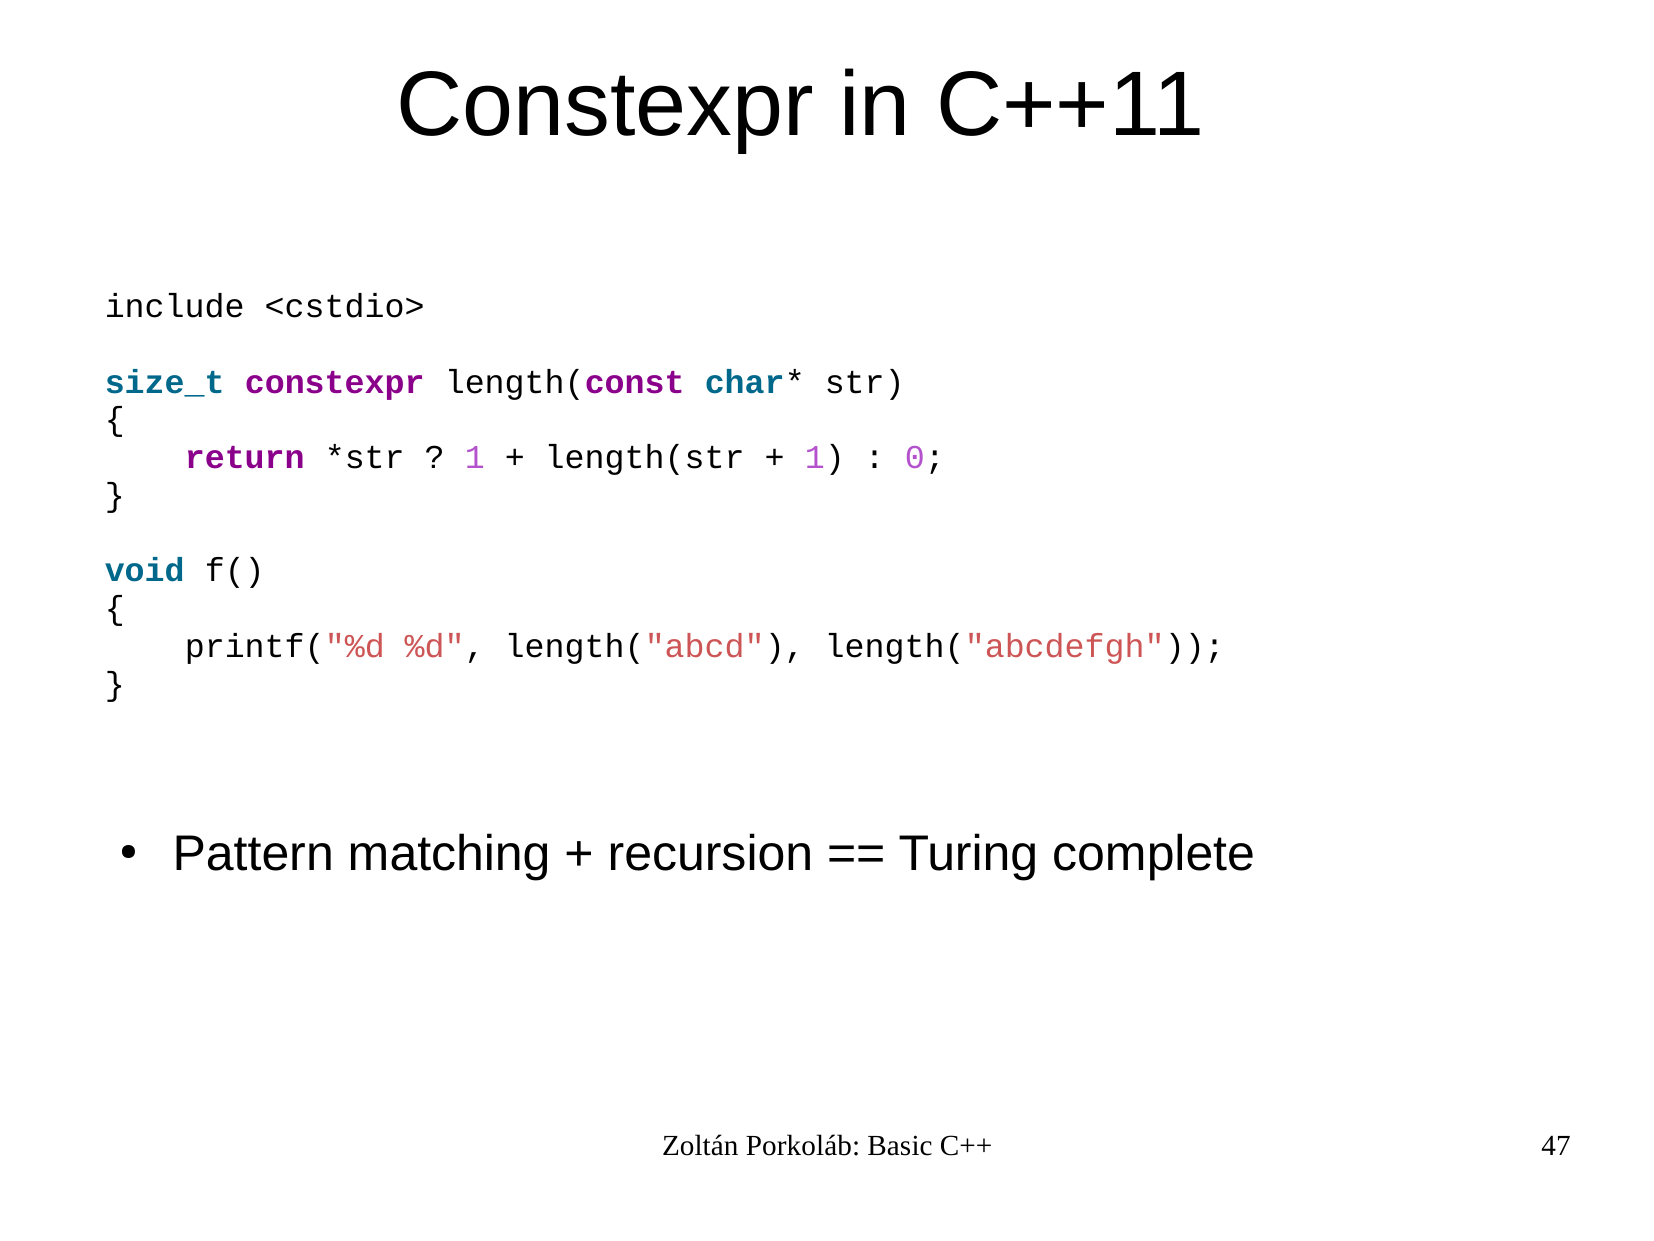

# Constexpr in C++11
include <cstdio>
size_t constexpr length(const char* str)
{
 return *str ? 1 + length(str + 1) : 0;
}
void f()
{
 printf("%d %d", length("abcd"), length("abcdefgh"));
}
Pattern matching + recursion == Turing complete
Zoltán Porkoláb: Basic C++
47